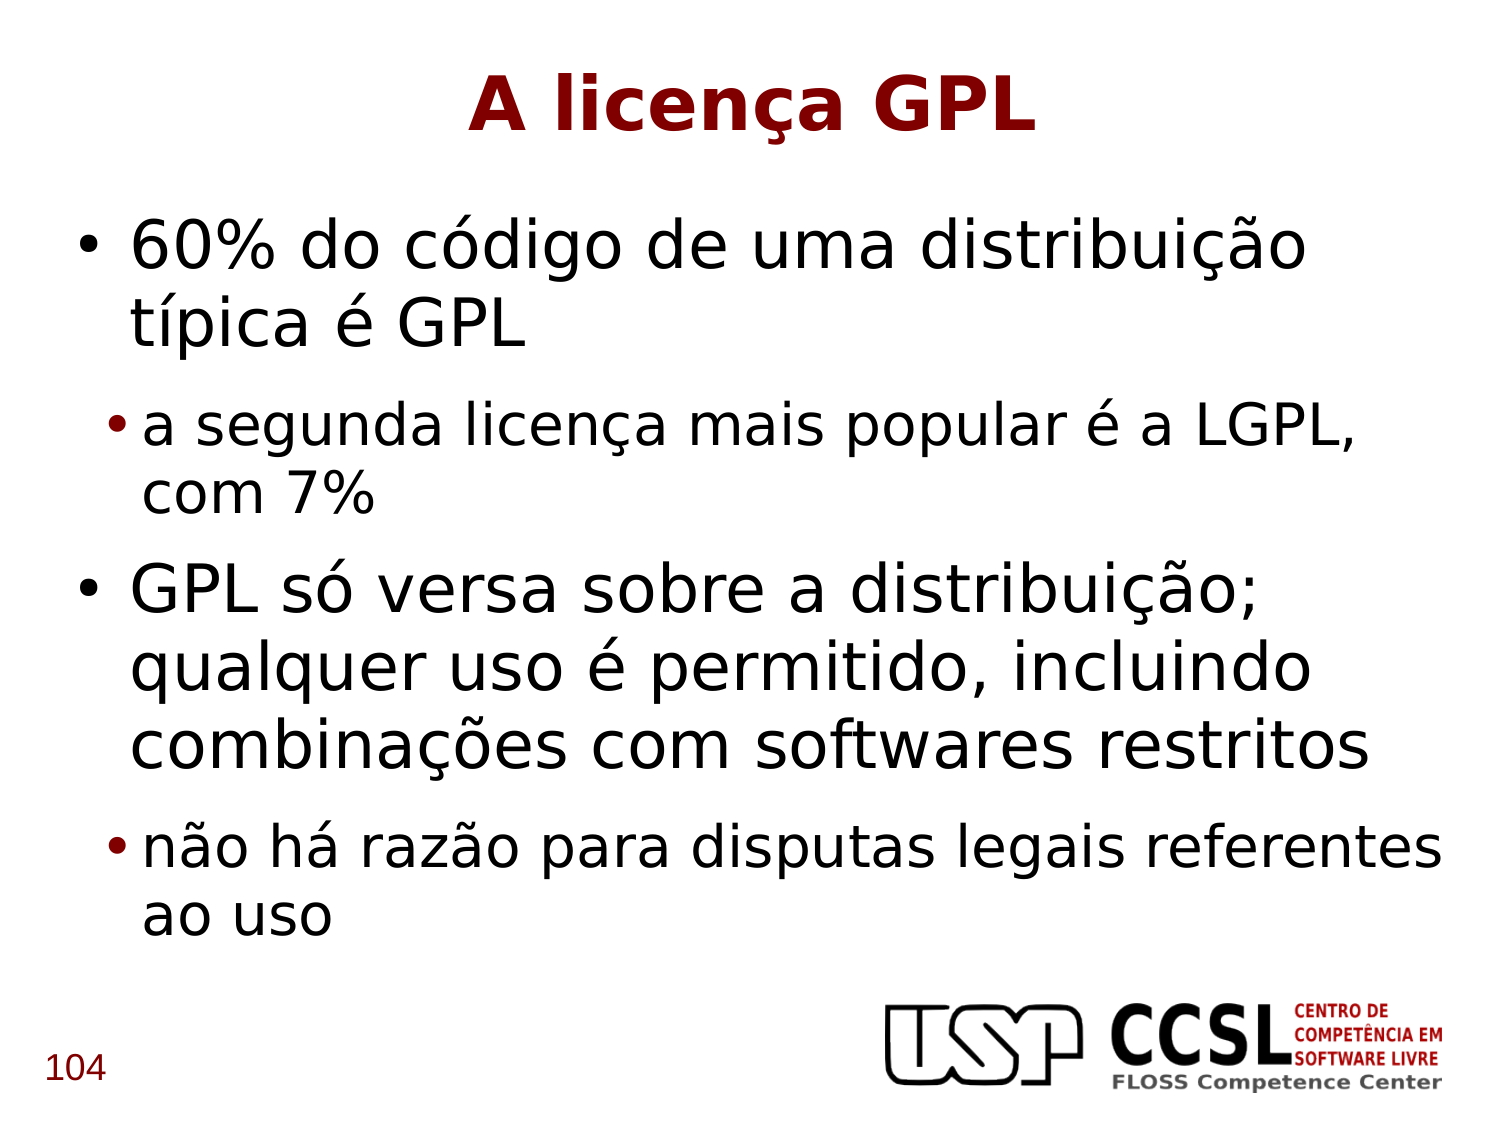

# A licença GPL
60% do código de uma distribuição típica é GPL
a segunda licença mais popular é a LGPL, com 7%
GPL só versa sobre a distribuição; qualquer uso é permitido, incluindo combinações com softwares restritos
não há razão para disputas legais referentes ao uso